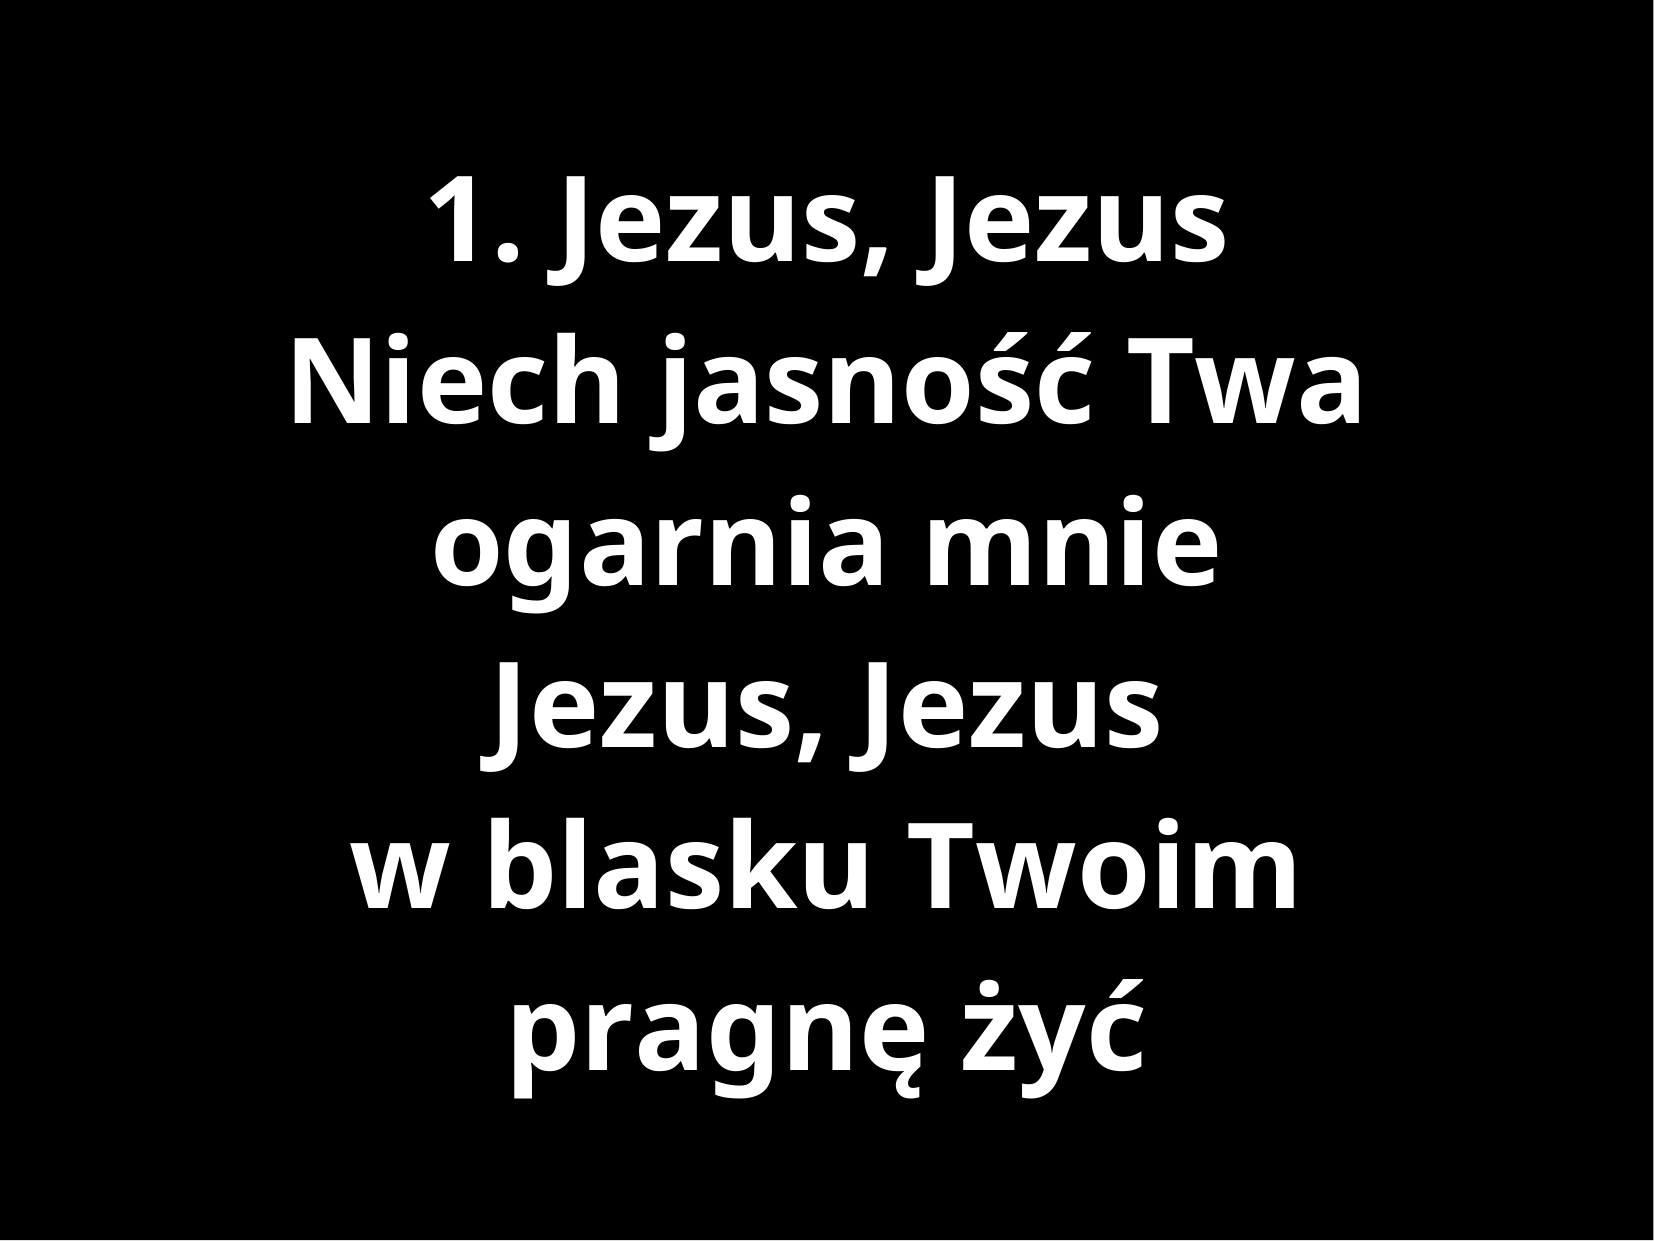

# 1. Jezus, Jezus Niech jasność Twa ogarnia mnie Jezus, Jezus w blasku Twoim pragnę żyć